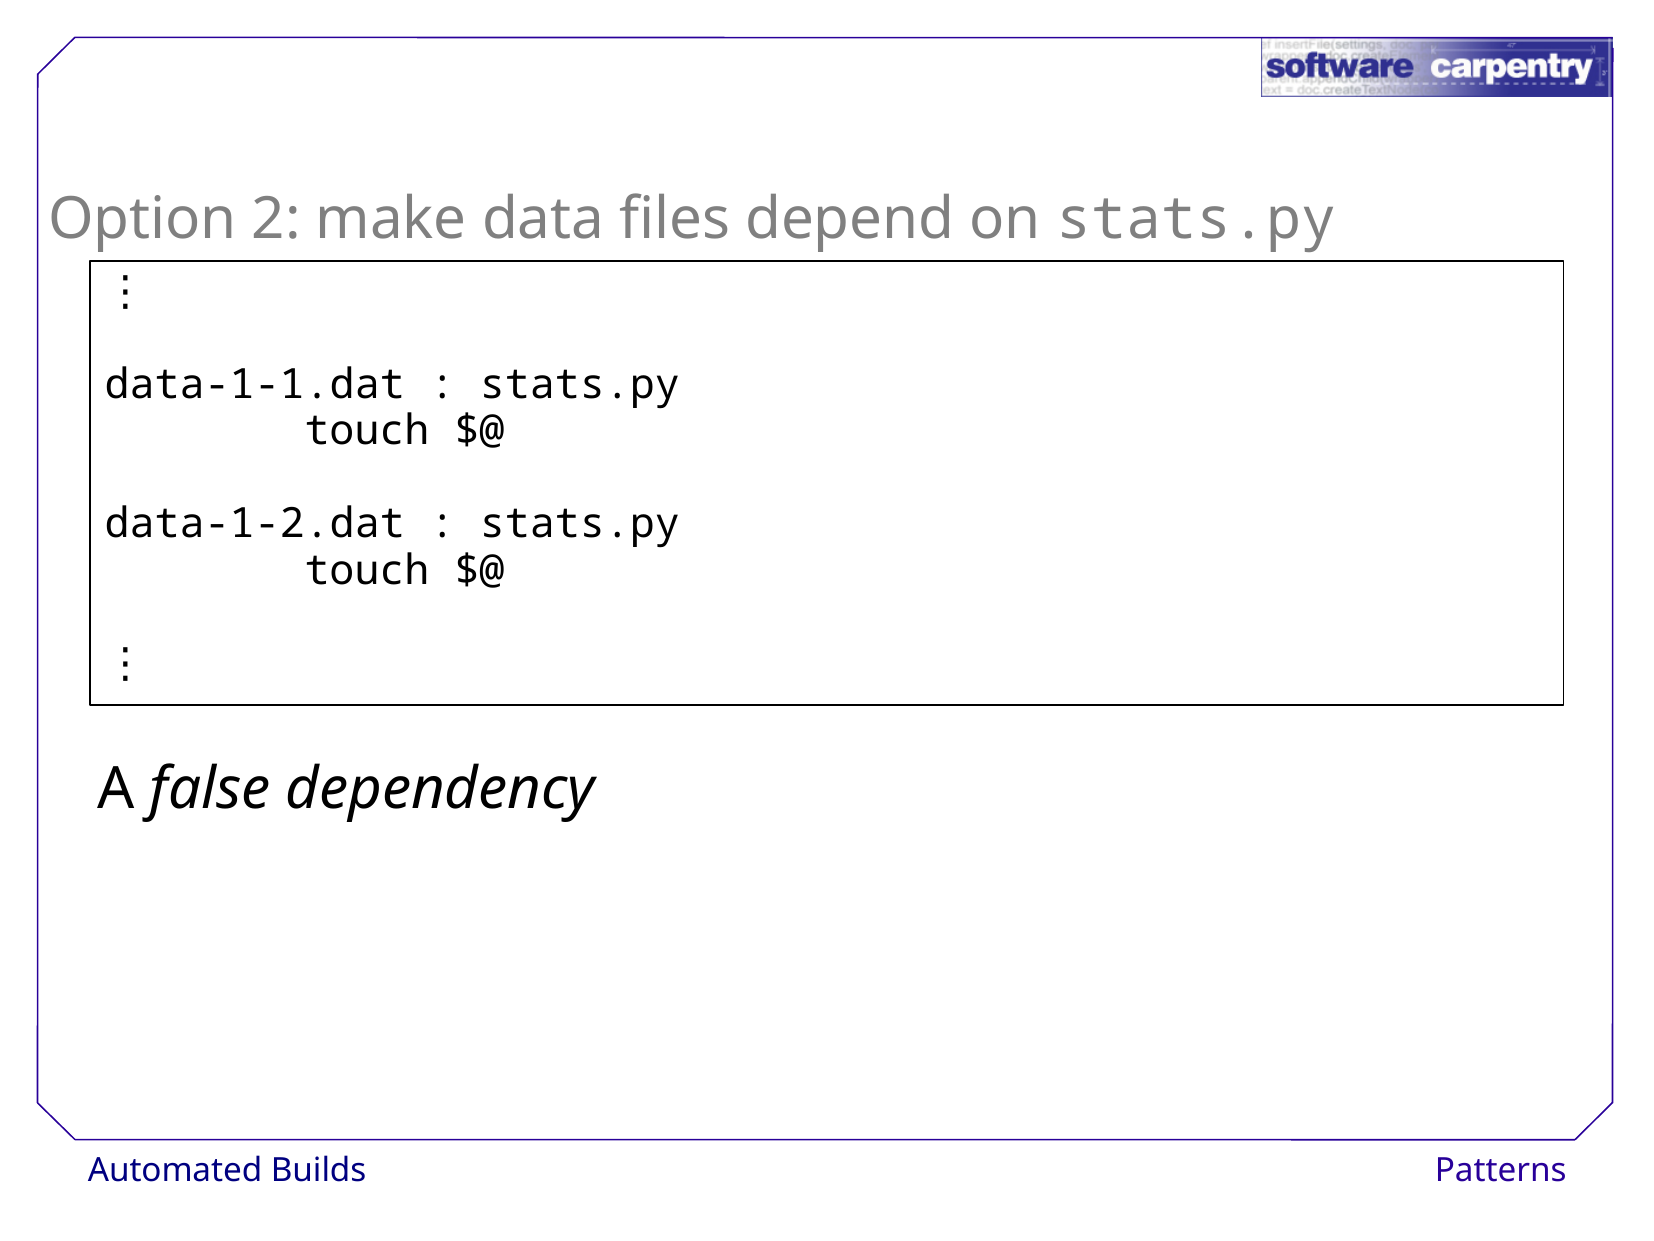

Option 2: make data files depend on stats.py
⋮
data-1-1.dat : stats.py
 touch $@
data-1-2.dat : stats.py
 touch $@
⋮
A false dependency